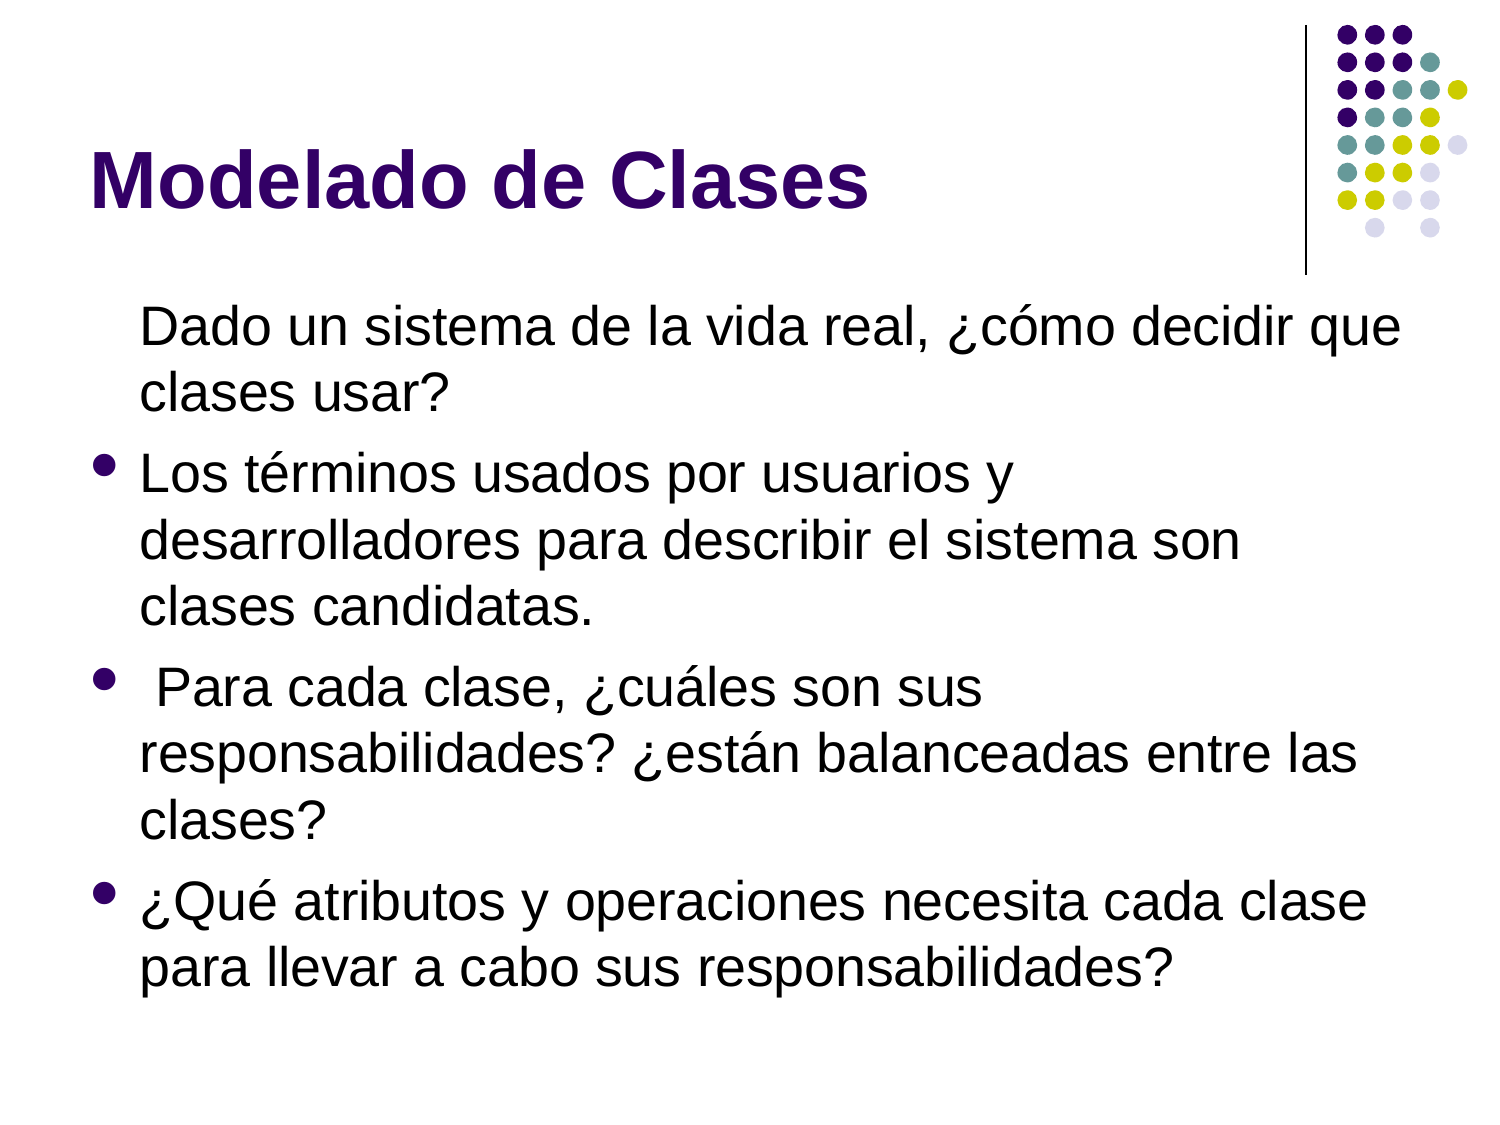

# Modelado de Clases
Dado un sistema de la vida real, ¿cómo decidir que clases usar?
Los términos usados por usuarios y desarrolladores para describir el sistema son clases candidatas.
 Para cada clase, ¿cuáles son sus responsabilidades? ¿están balanceadas entre las clases?
¿Qué atributos y operaciones necesita cada clase para llevar a cabo sus responsabilidades?